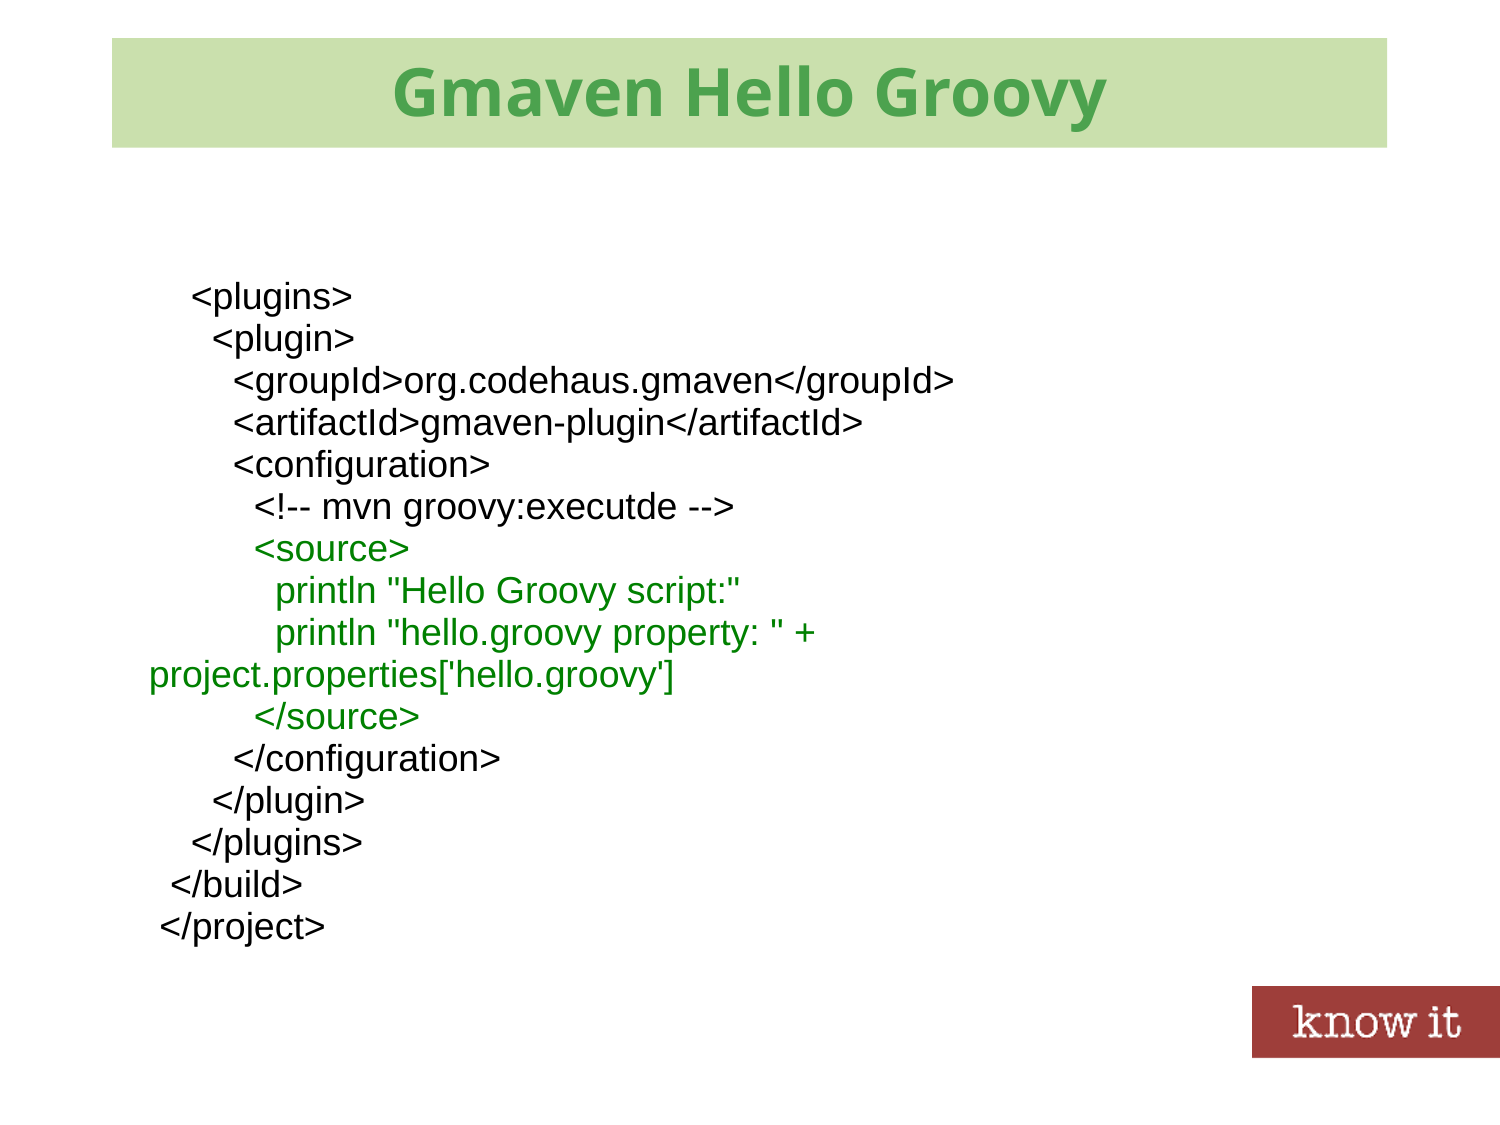

Gmaven Hello Groovy
 <plugins>
 <plugin>
 <groupId>org.codehaus.gmaven</groupId>
 <artifactId>gmaven-plugin</artifactId>
 <configuration>
 <!-- mvn groovy:executde -->
 <source>
 println "Hello Groovy script:"
 println "hello.groovy property: " + project.properties['hello.groovy']
 </source>
 </configuration>
 </plugin>
 </plugins>
 </build>
 </project>